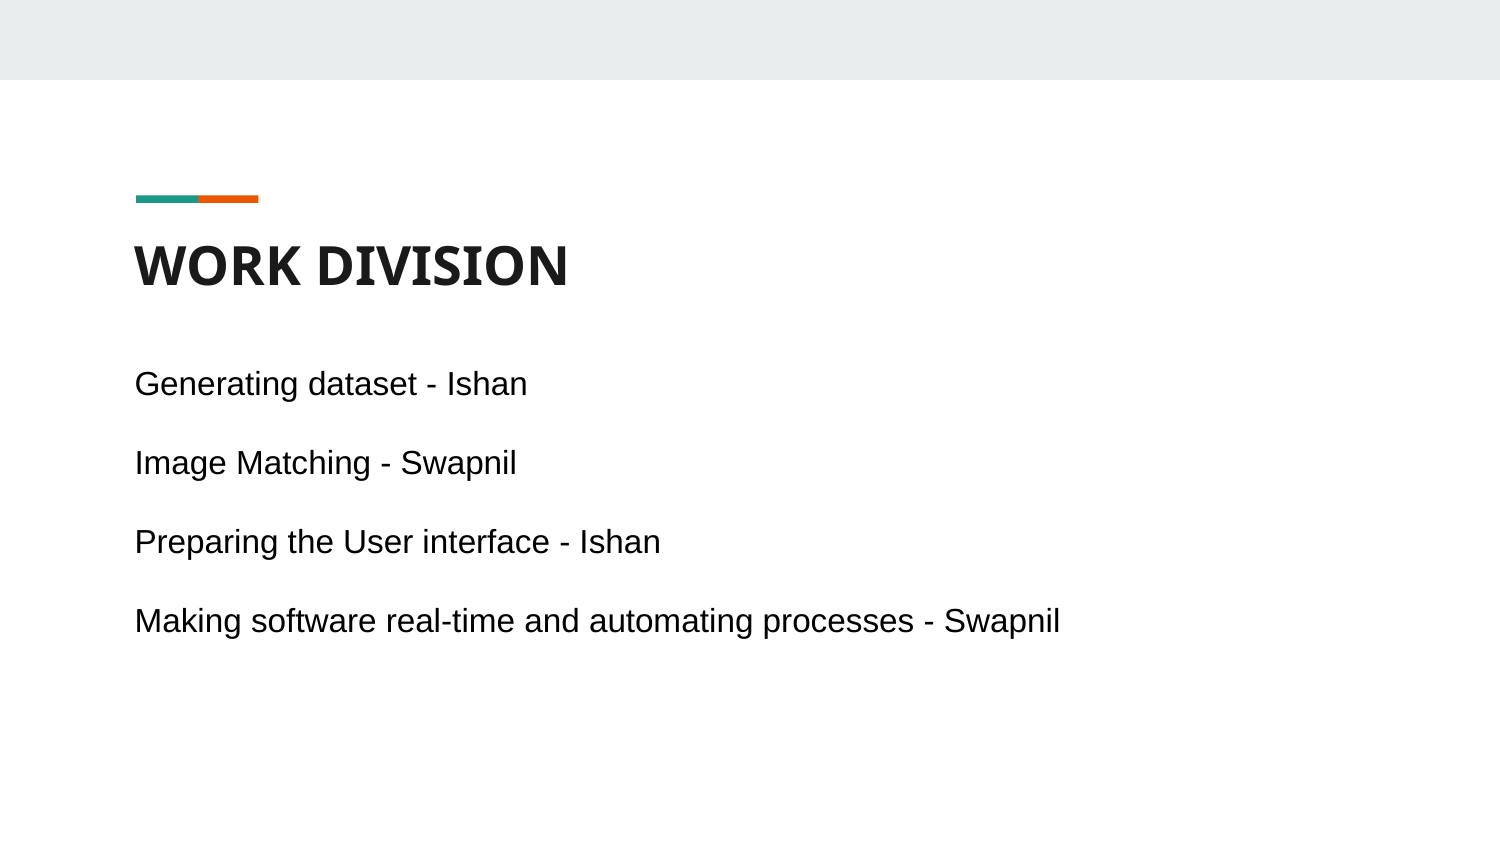

# WORK DIVISION
Generating dataset - Ishan
Image Matching - Swapnil
Preparing the User interface - Ishan
Making software real-time and automating processes - Swapnil